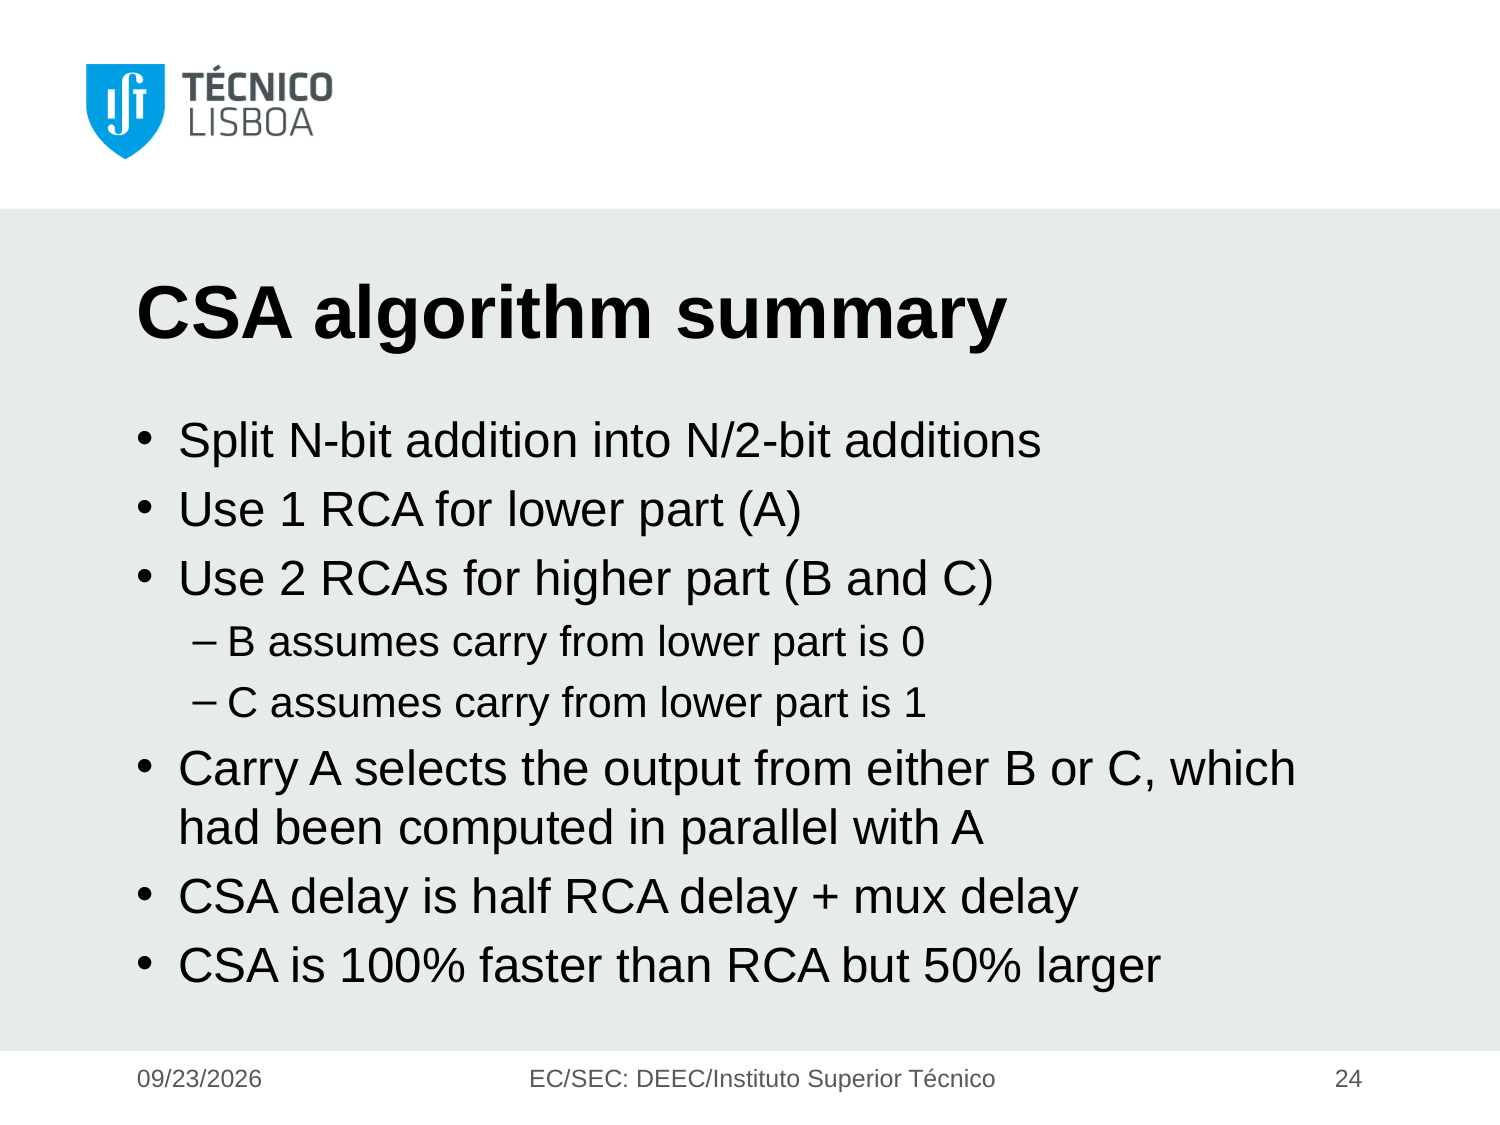

# CSA algorithm summary
Split N-bit addition into N/2-bit additions
Use 1 RCA for lower part (A)
Use 2 RCAs for higher part (B and C)
B assumes carry from lower part is 0
C assumes carry from lower part is 1
Carry A selects the output from either B or C, which had been computed in parallel with A
CSA delay is half RCA delay + mux delay
CSA is 100% faster than RCA but 50% larger
EC/SEC: DEEC/Instituto Superior Técnico